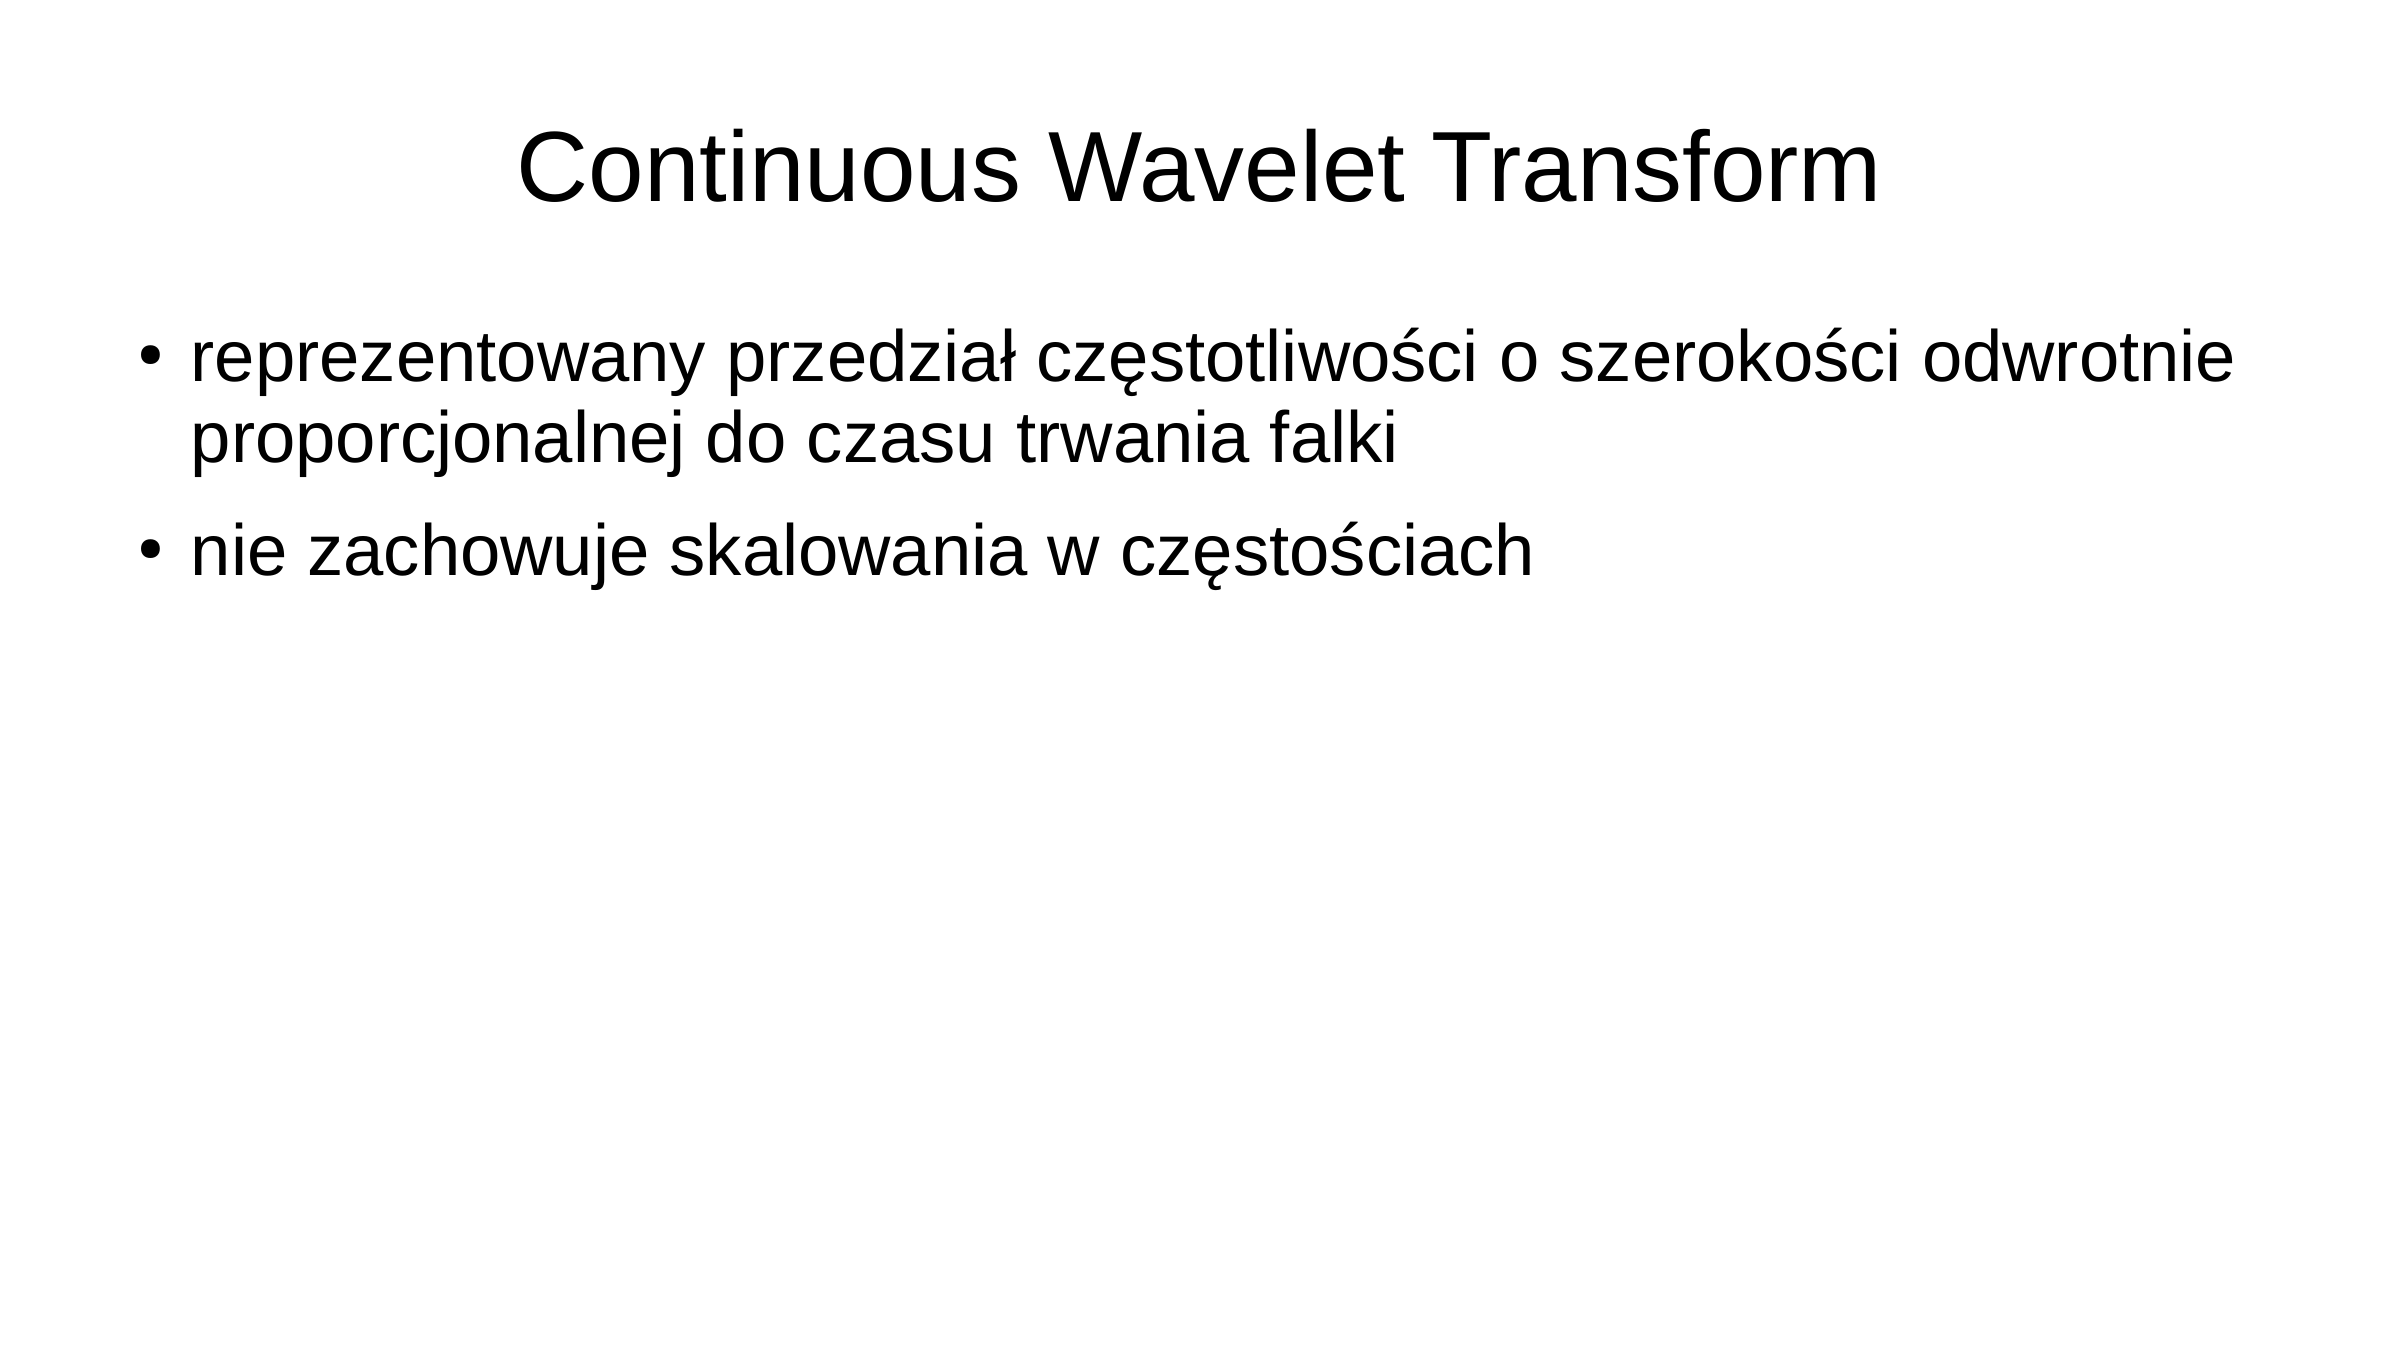

# Continuous Wavelet Transform
reprezentowany przedział częstotliwości o szerokości odwrotnie proporcjonalnej do czasu trwania falki
nie zachowuje skalowania w częstościach